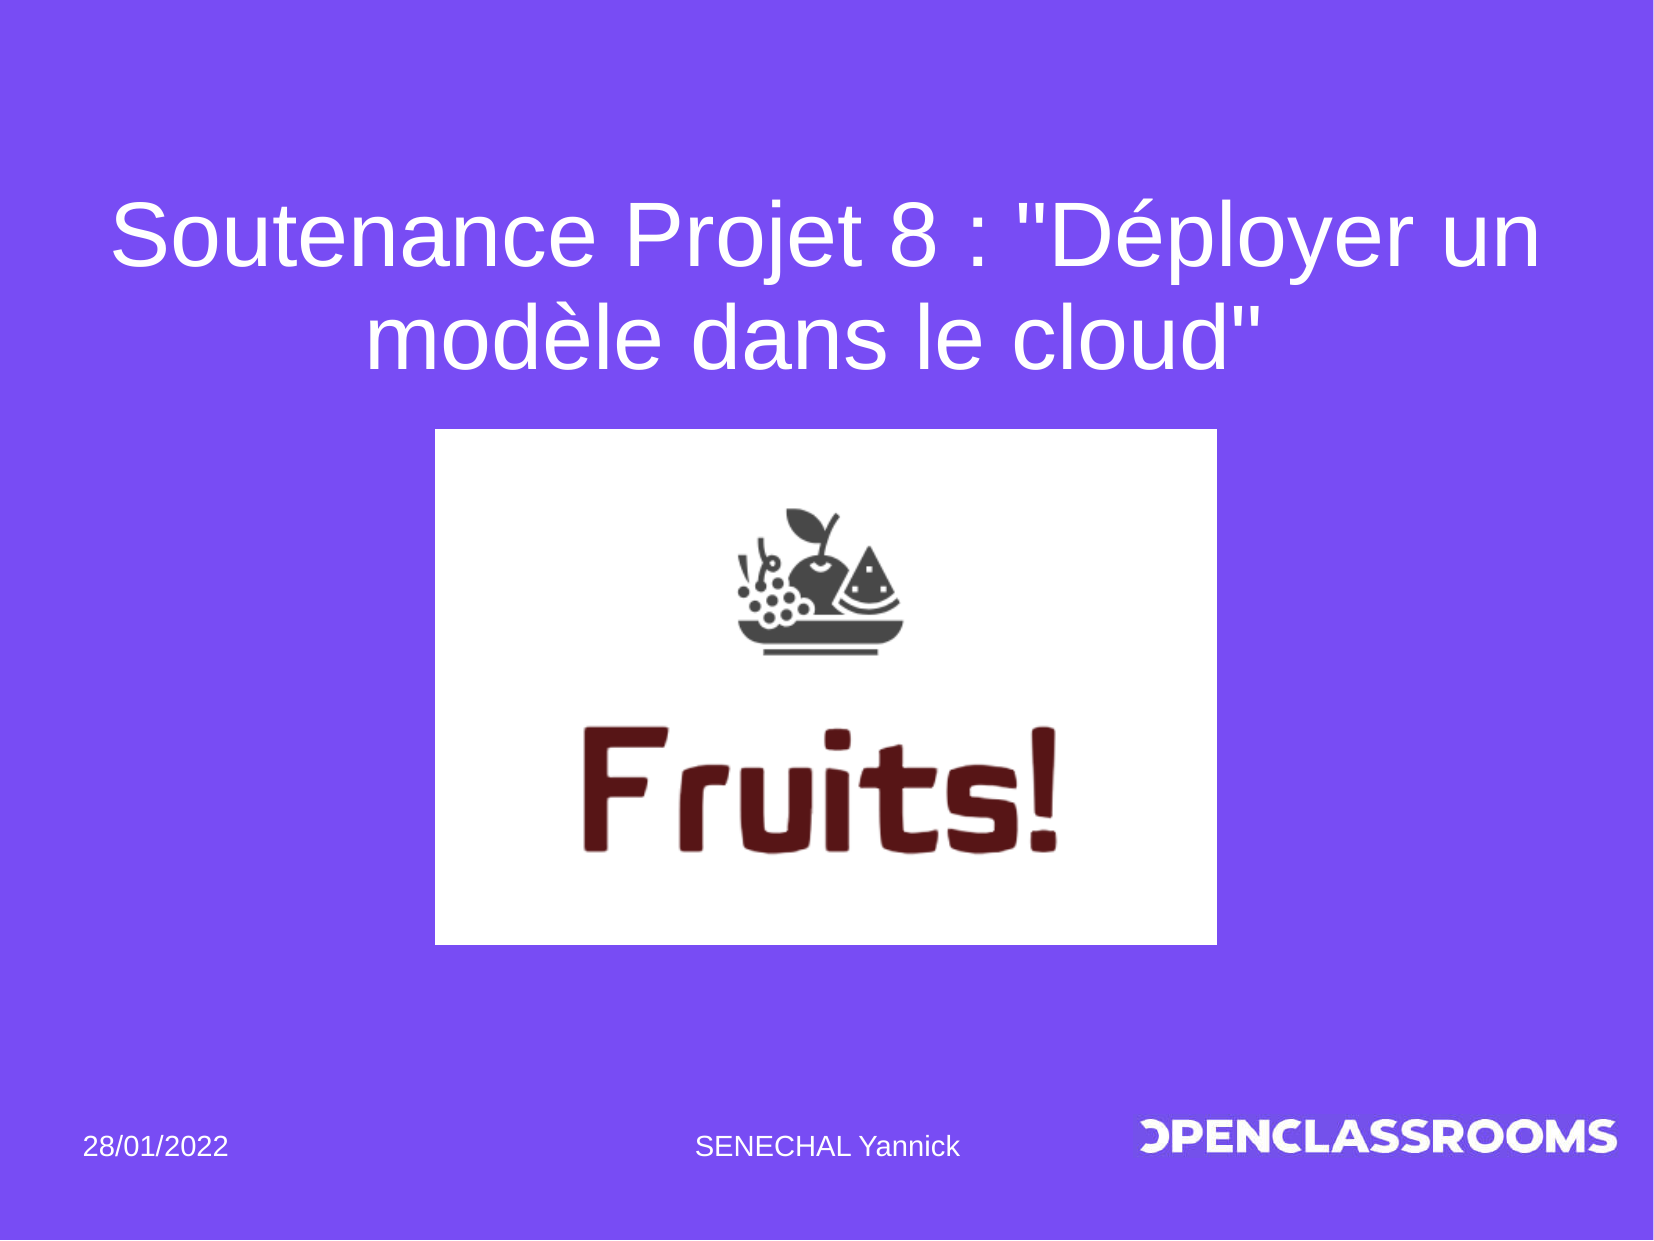

# Soutenance Projet 8 : "Déployer un modèle dans le cloud"
22/04/2021
SENECHAL Yannick